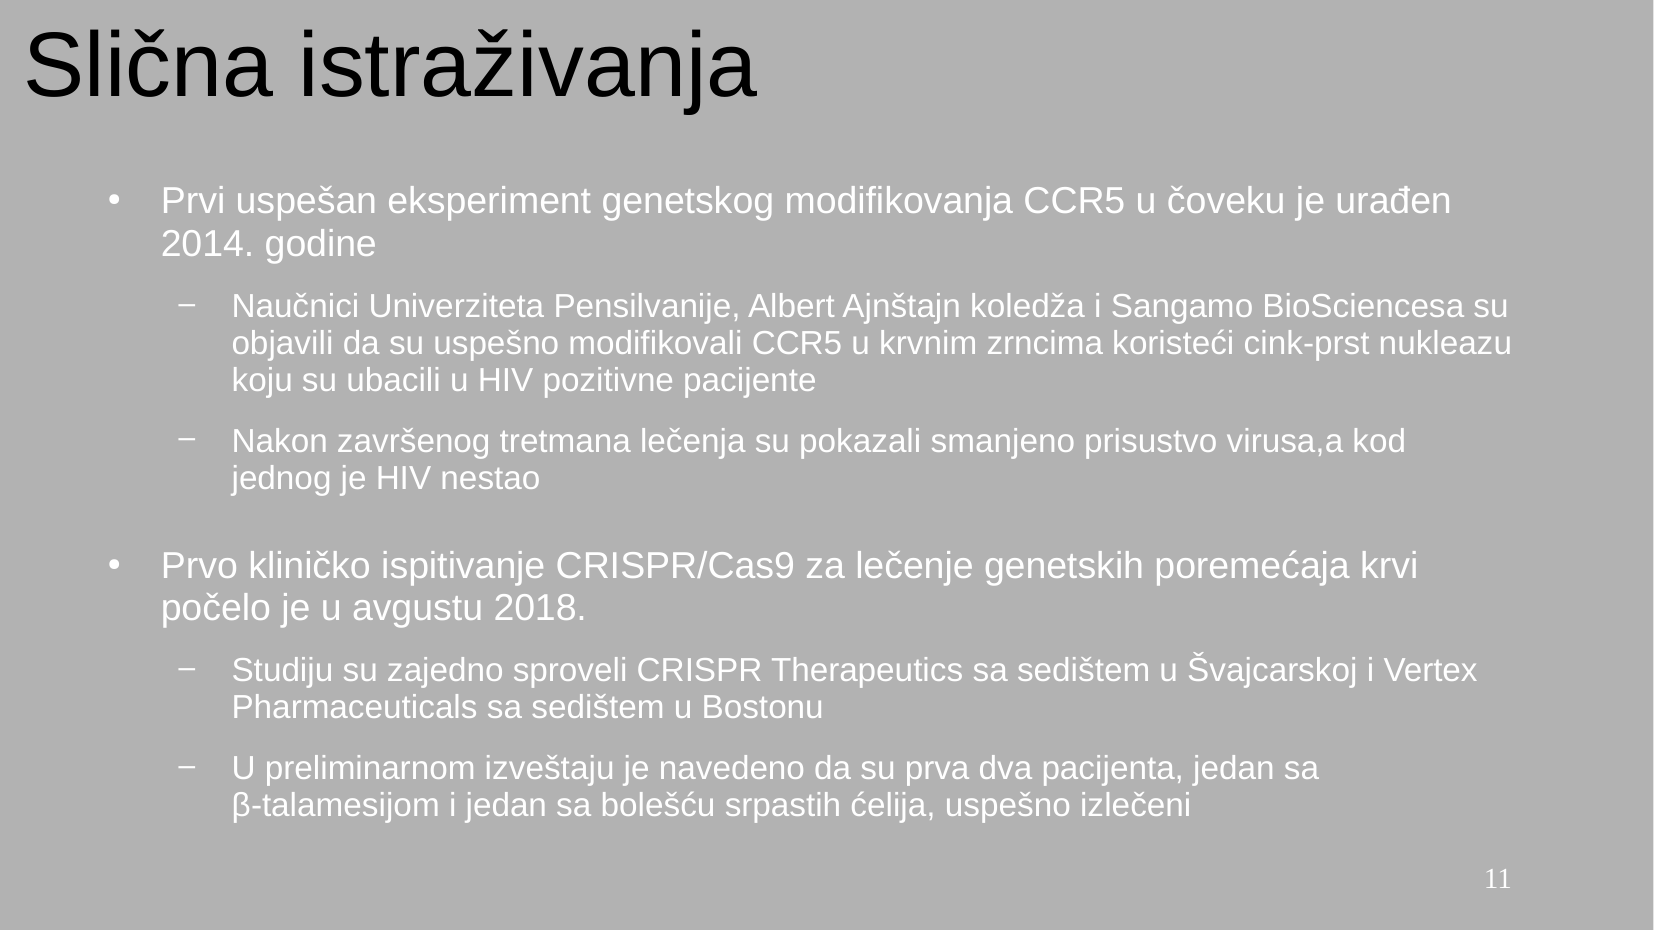

# Slična istraživanja
Prvi uspešan eksperiment genetskog modifikovanja CCR5 u čoveku je urađen 2014. godine
Naučnici Univerziteta Pensilvanije, Albert Ajnštajn koledža i Sangamo BioSciencesa su objavili da su uspešno modifikovali CCR5 u krvnim zrncima koristeći cink-prst nukleazu koju su ubacili u HIV pozitivne pacijente
Nakon završenog tretmana lečenja su pokazali smanjeno prisustvo virusa,a kod jednog je HIV nestao
Prvo kliničko ispitivanje CRISPR/Cas9 za lečenje genetskih poremećaja krvi počelo je u avgustu 2018.
Studiju su zajedno sproveli CRISPR Therapeutics sa sedištem u Švajcarskoj i Vertex Pharmaceuticals sa sedištem u Bostonu
U preliminarnom izveštaju je navedeno da su prva dva pacijenta, jedan sa β-talamesijom i jedan sa bolešću srpastih ćelija, uspešno izlečeni
11